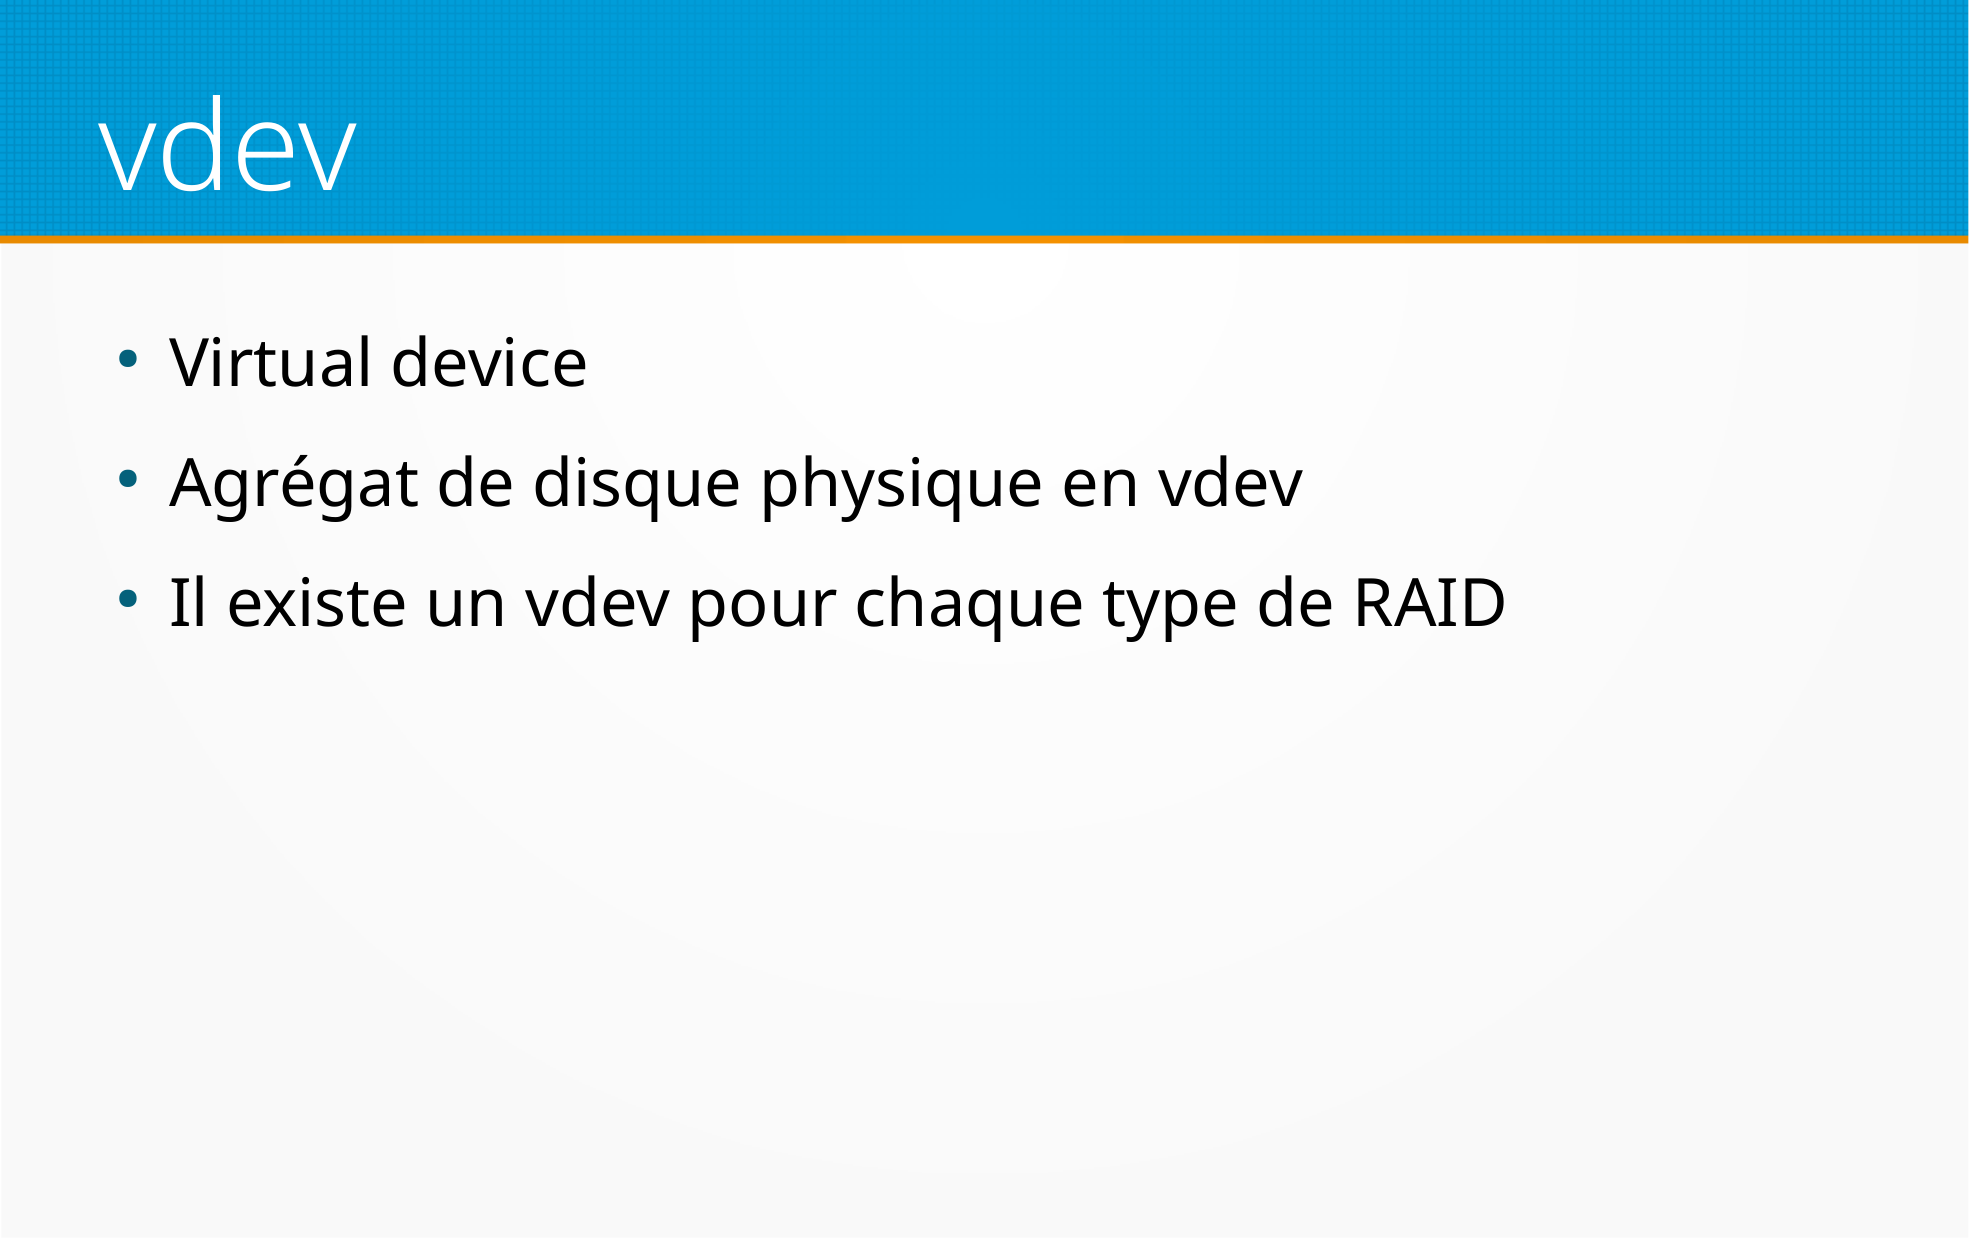

# vdev
Virtual device
Agrégat de disque physique en vdev
Il existe un vdev pour chaque type de RAID